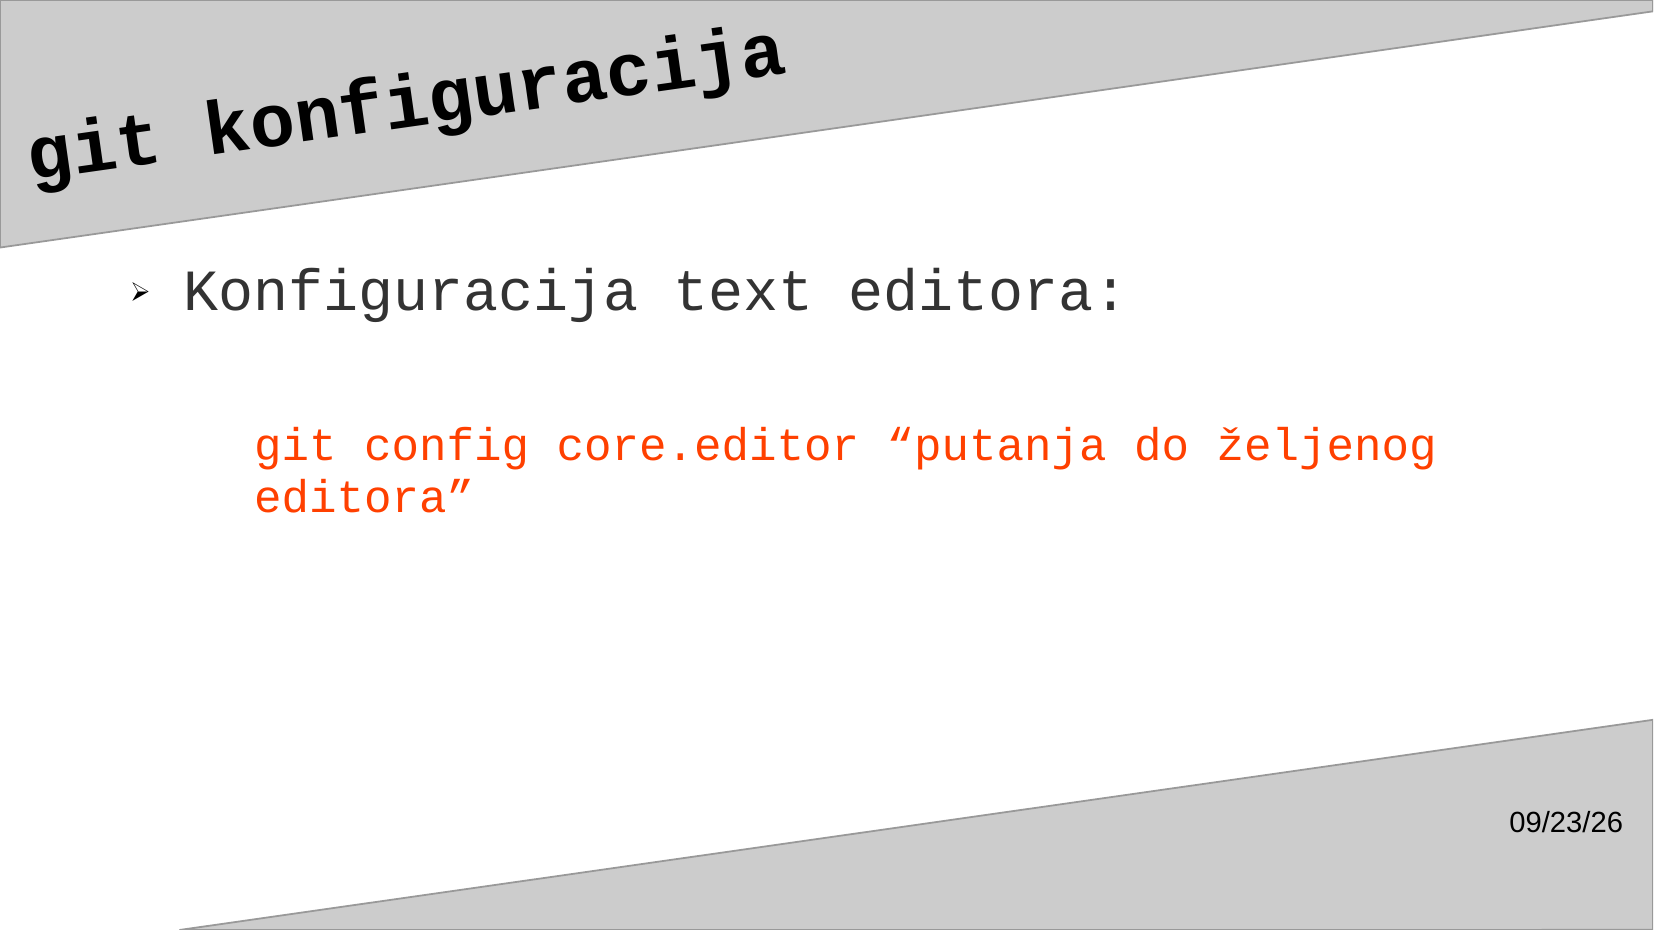

# git konfiguracija
Konfiguracija text editora:
git config core.editor “putanja do željenog editora”
28